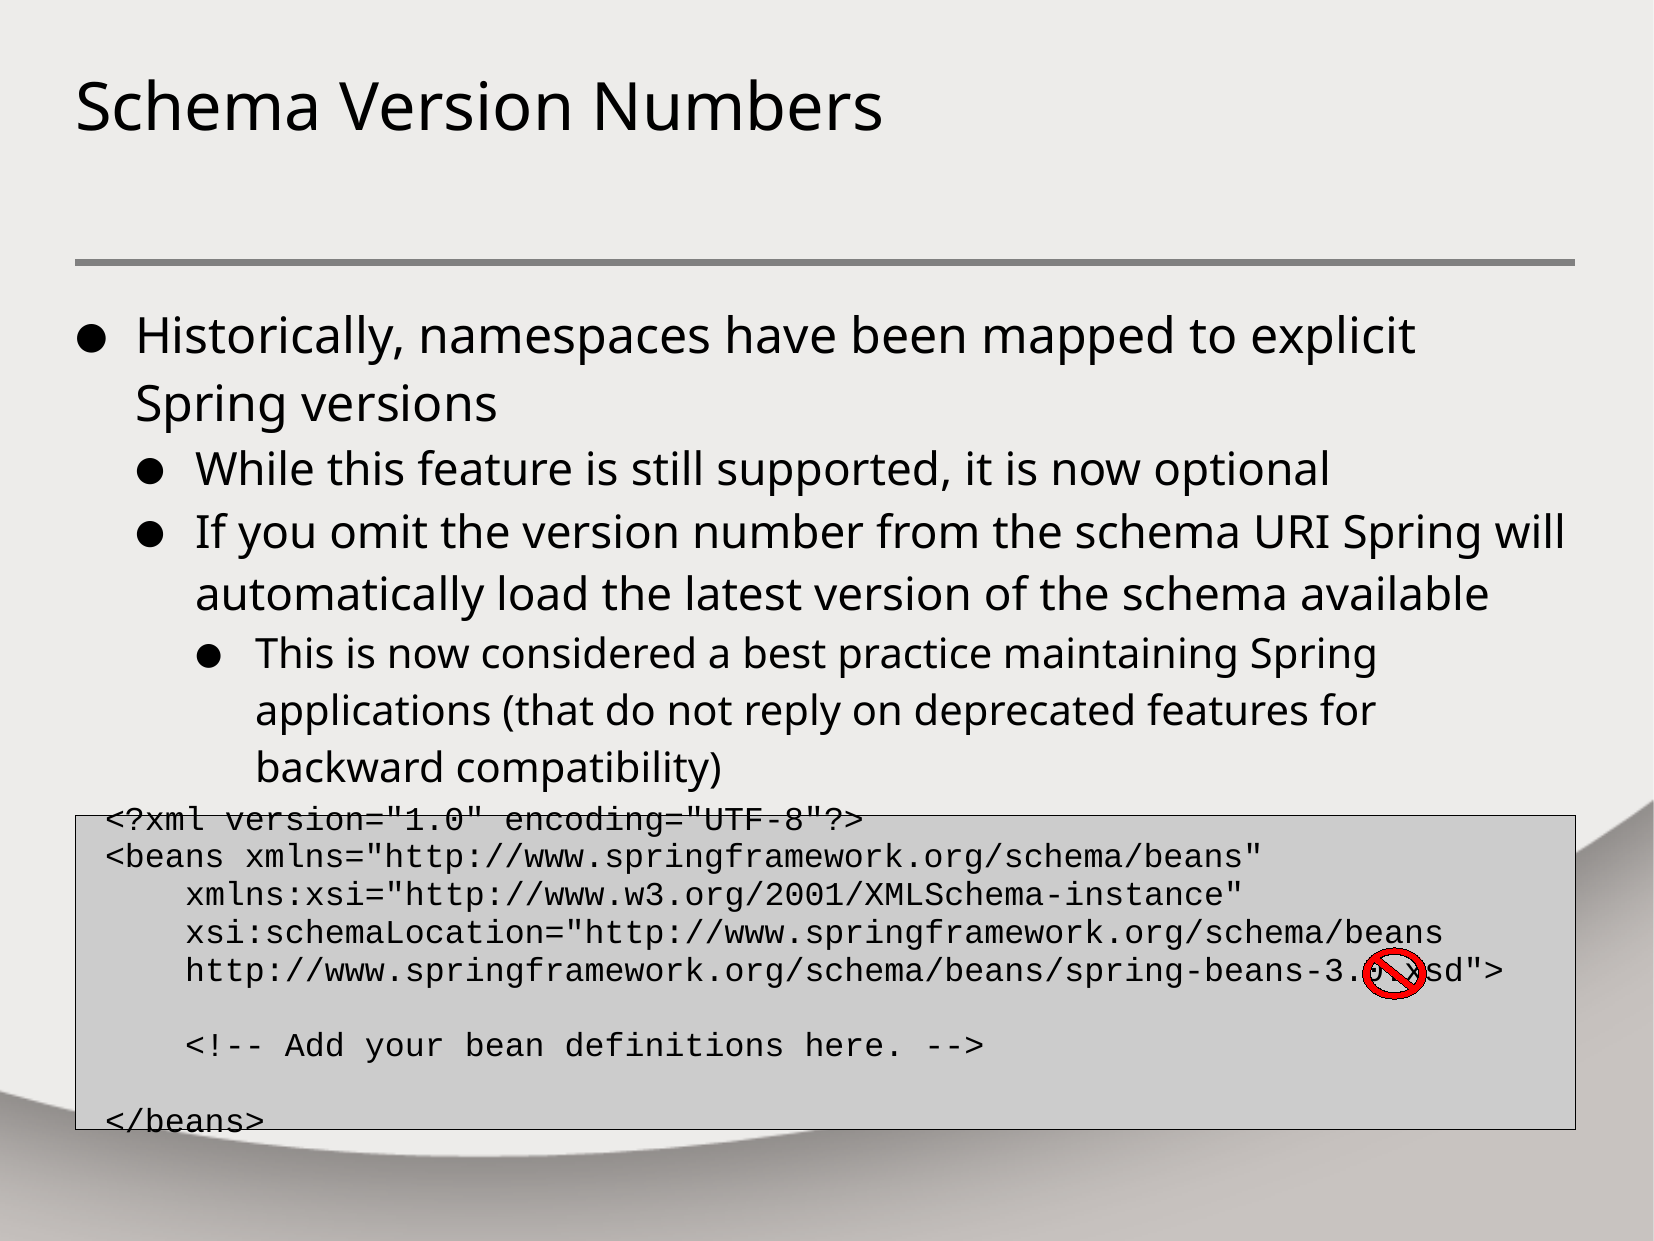

# Schema Version Numbers
Historically, namespaces have been mapped to explicit Spring versions
While this feature is still supported, it is now optional
If you omit the version number from the schema URI Spring will automatically load the latest version of the schema available
This is now considered a best practice maintaining Spring applications (that do not reply on deprecated features for backward compatibility)
<?xml version="1.0" encoding="UTF-8"?>
<beans xmlns="http://www.springframework.org/schema/beans"
 xmlns:xsi="http://www.w3.org/2001/XMLSchema-instance"
 xsi:schemaLocation="http://www.springframework.org/schema/beans
 http://www.springframework.org/schema/beans/spring-beans-3.0.xsd">
 <!-- Add your bean definitions here. -->
</beans>